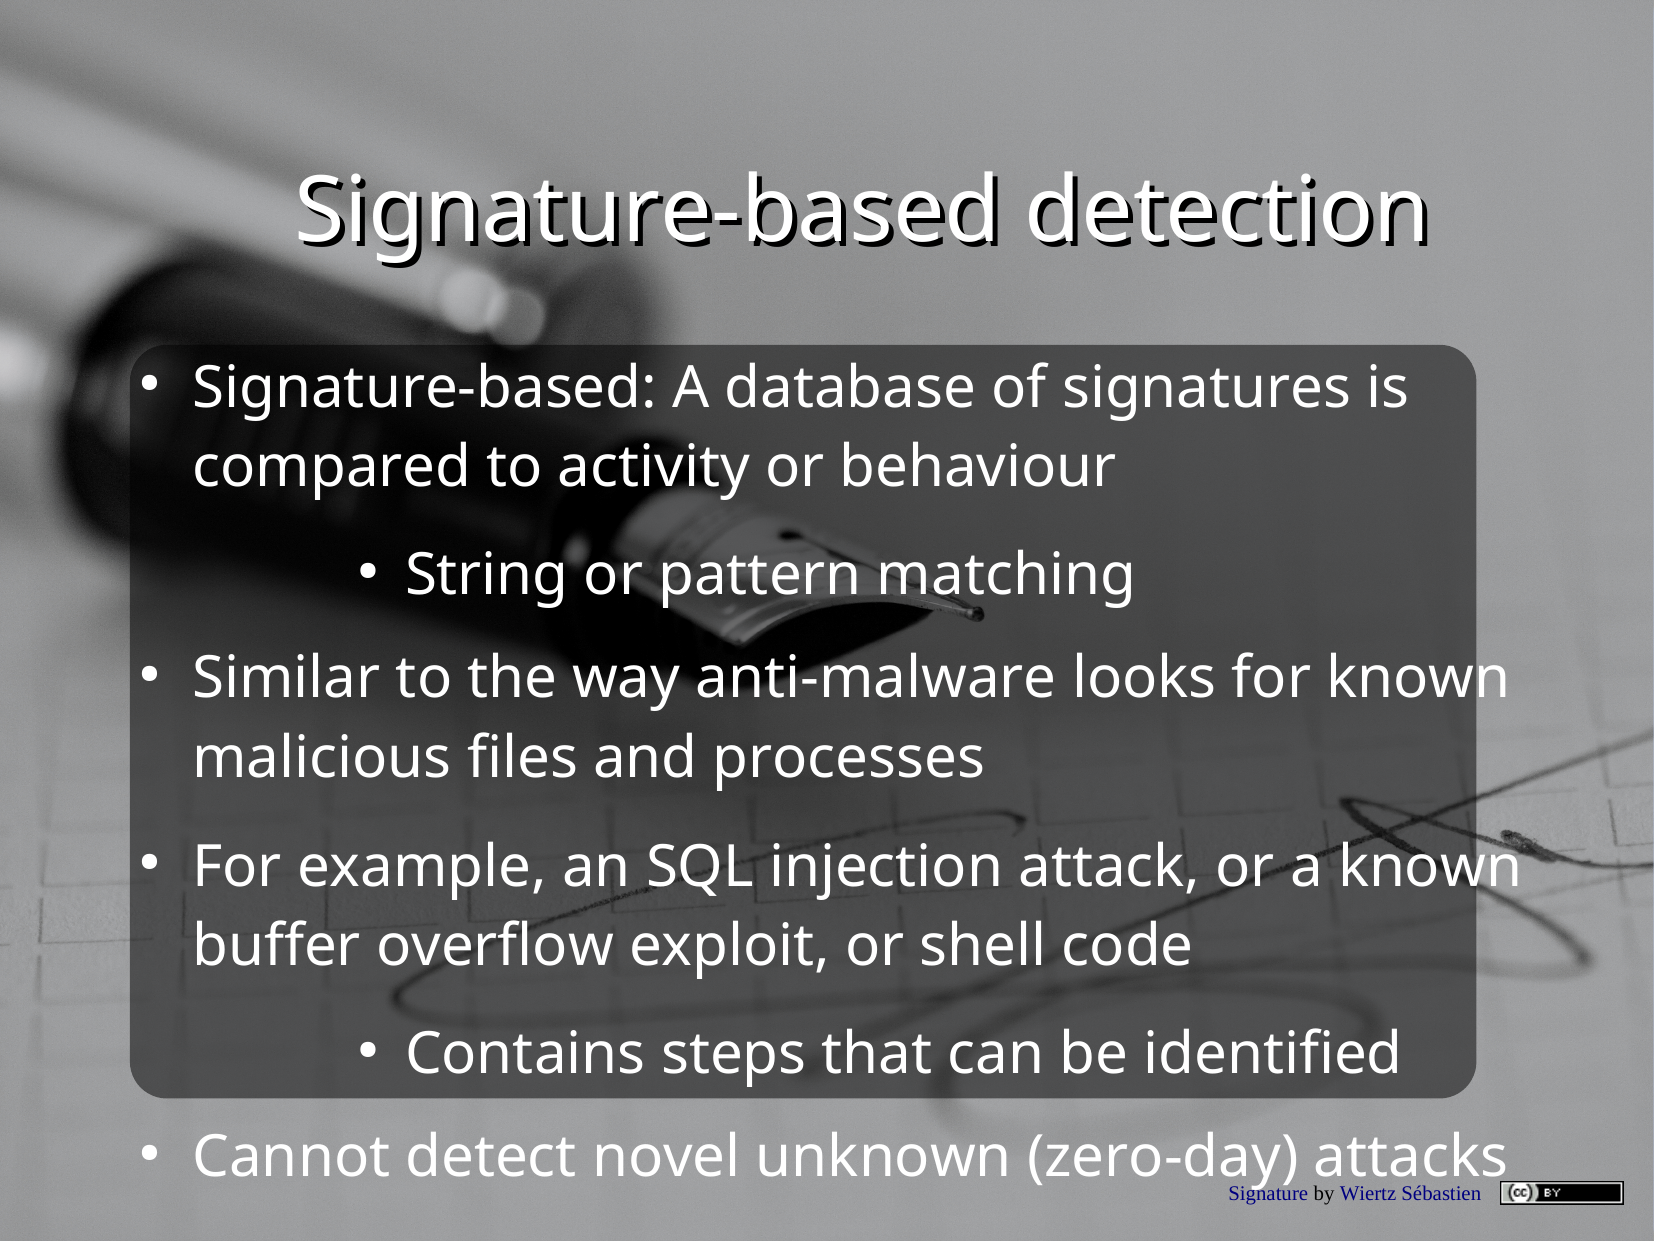

# Signature-based detection
Signature-based: A database of signatures is compared to activity or behaviour
String or pattern matching
Similar to the way anti-malware looks for known malicious files and processes
For example, an SQL injection attack, or a known buffer overflow exploit, or shell code
Contains steps that can be identified
Cannot detect novel unknown (zero-day) attacks
Signature by Wiertz Sébastien